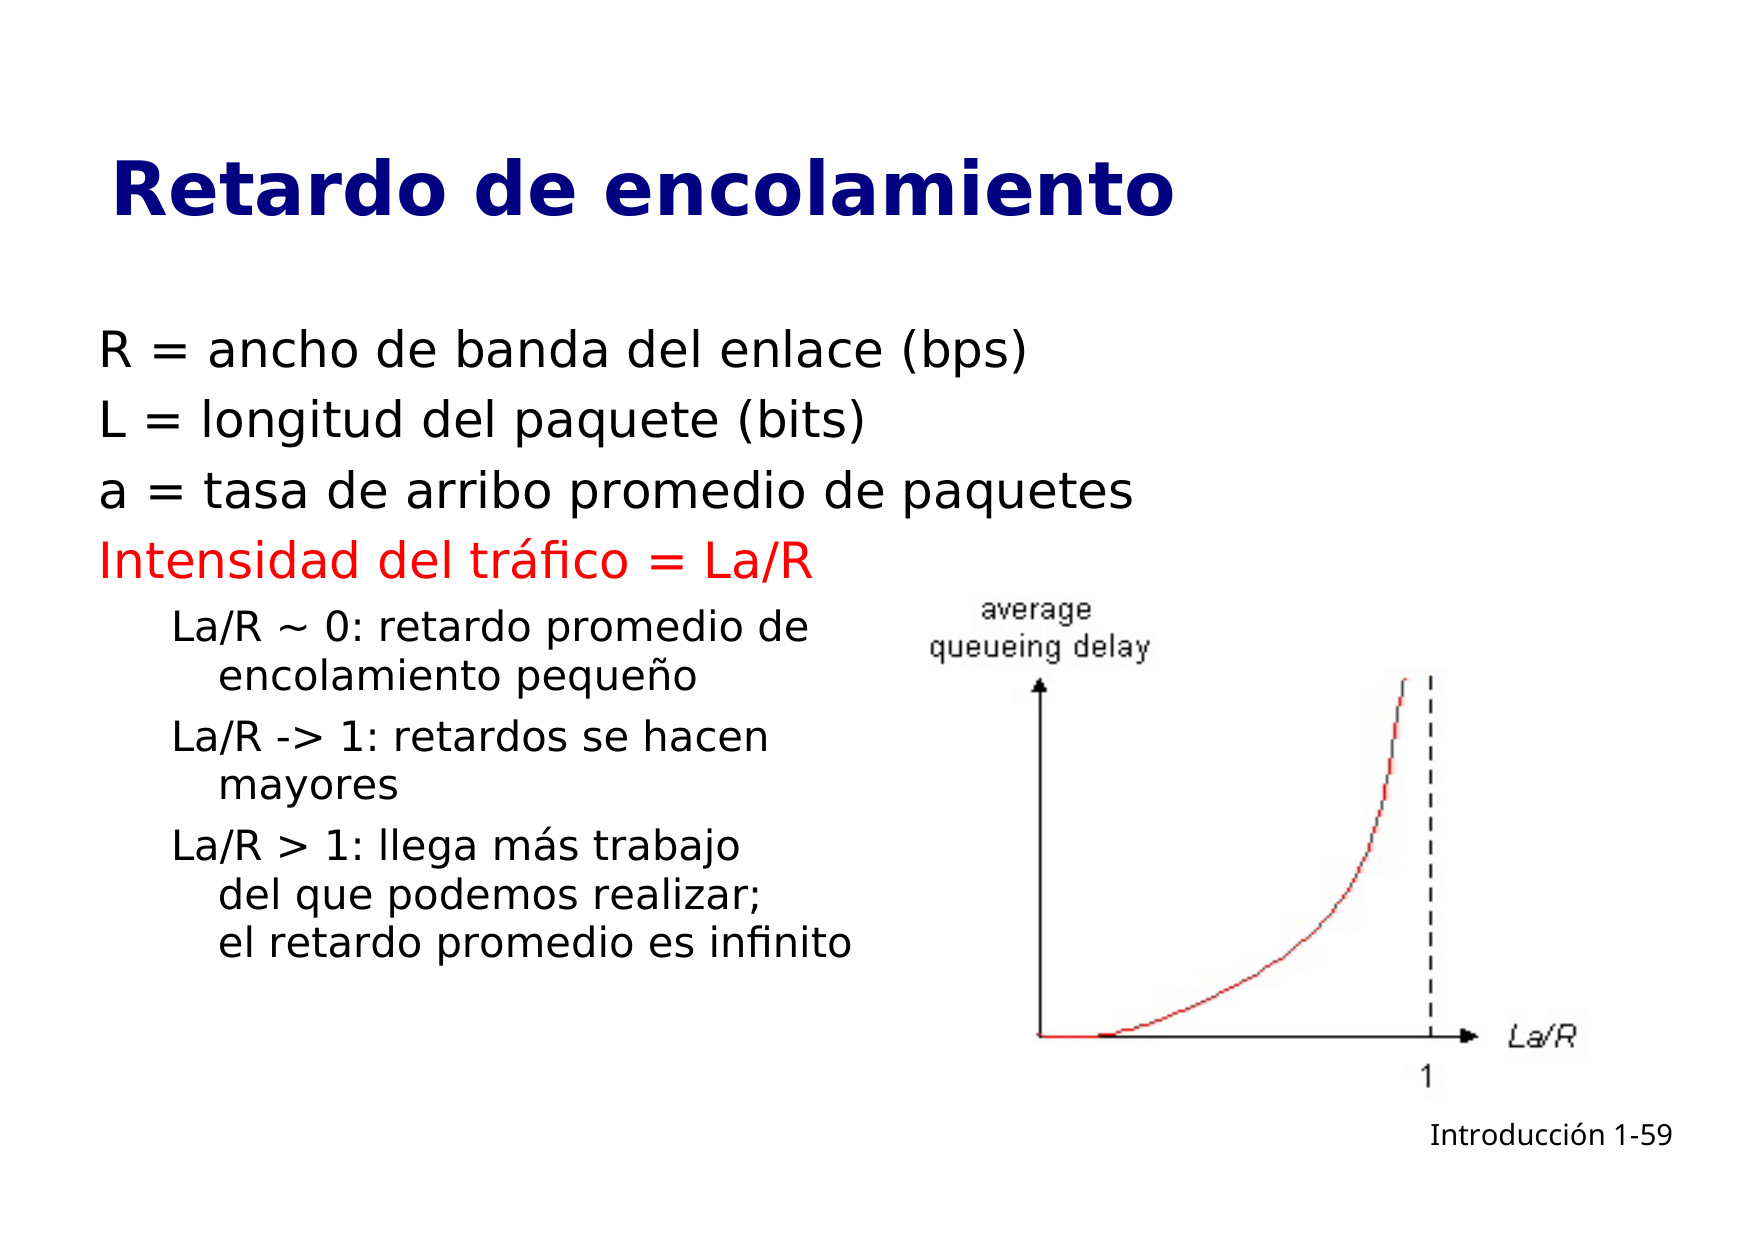

# Retardo de encolamiento
R = ancho de banda del enlace (bps)
L = longitud del paquete (bits)
a = tasa de arribo promedio de paquetes
Intensidad del tráfico = La/R
La/R ~ 0: retardo promedio de
encolamiento pequeño
La/R -> 1: retardos se hacen
mayores
La/R > 1: llega más trabajo
del que podemos realizar;
el retardo promedio es infinito